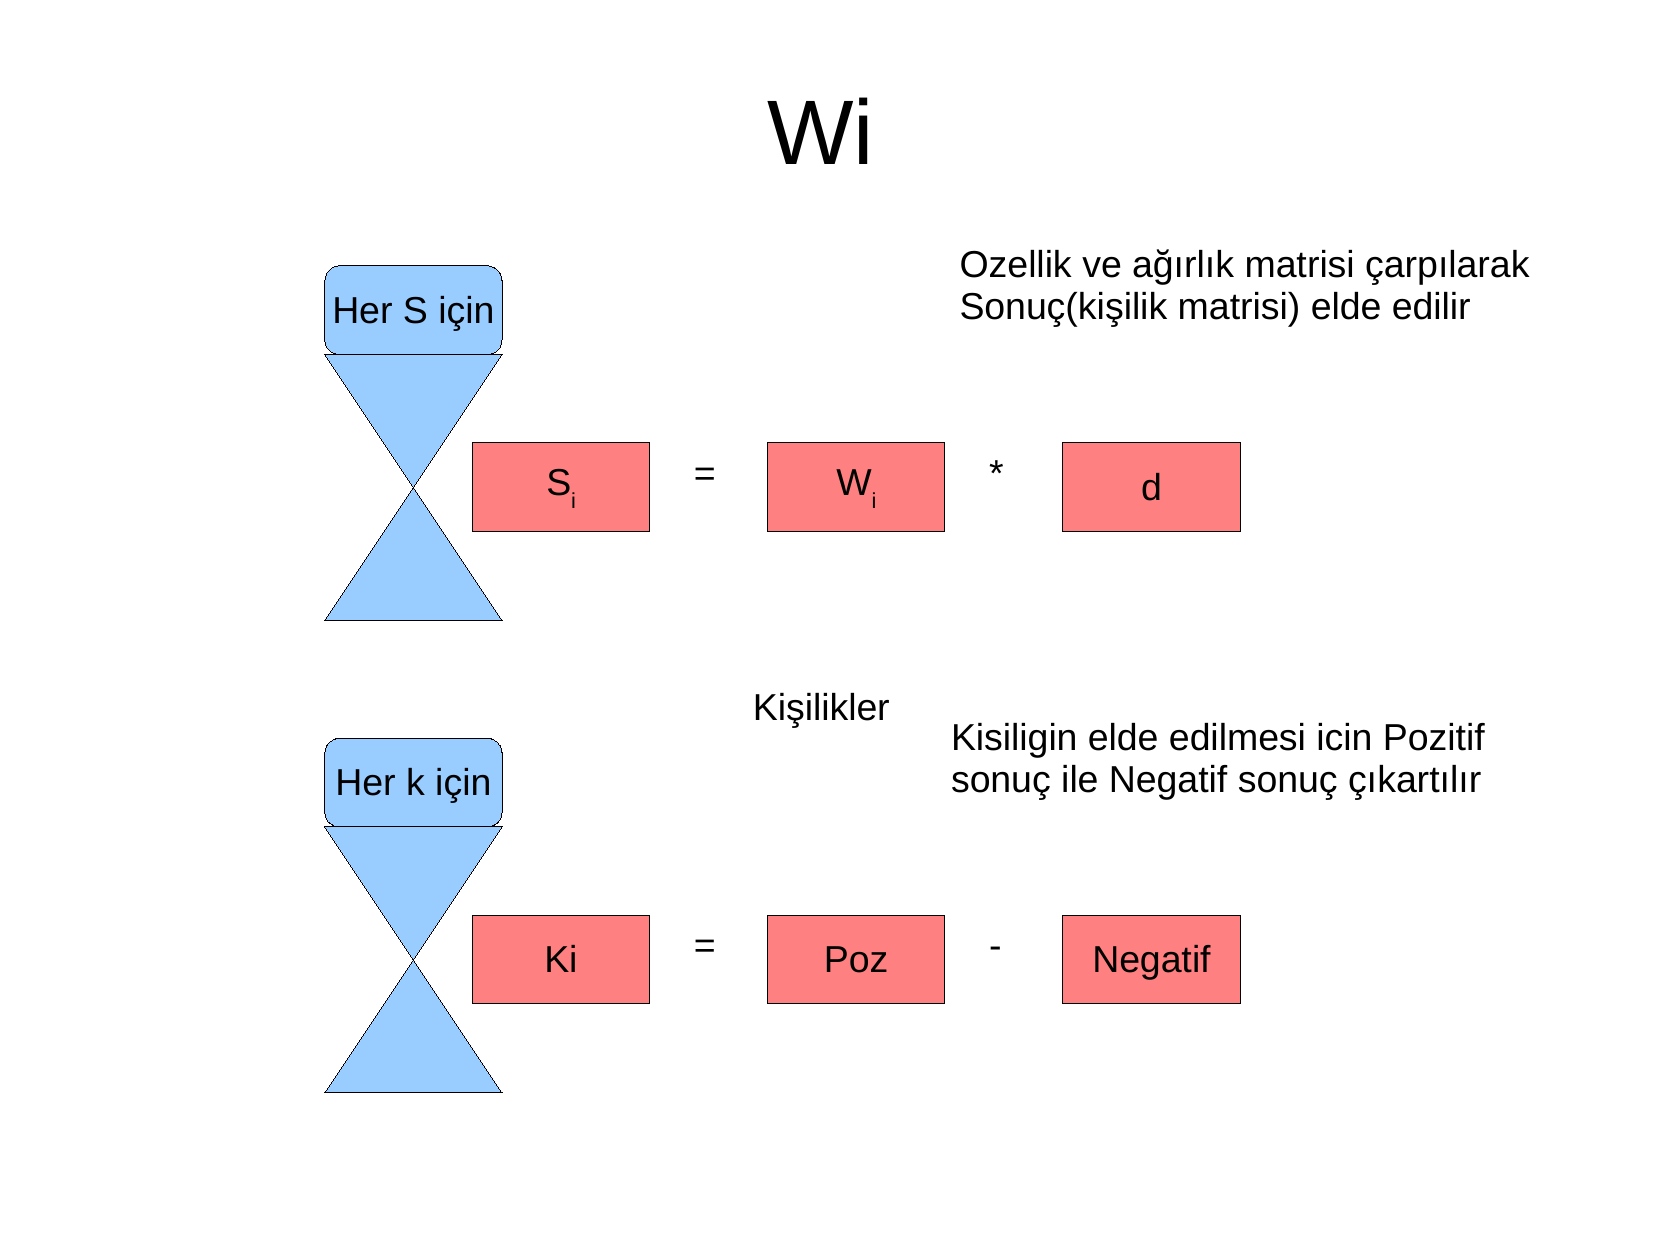

# Wi
Ozellik ve ağırlık matrisi çarpılarak
Sonuç(kişilik matrisi) elde edilir
Her S için
Si
Wi
Wi
d
=
*
Kişilikler
Kisiligin elde edilmesi icin Pozitif sonuç ile Negatif sonuç çıkartılır
Her k için
Ki
Wi
Poz
Negatif
=
-